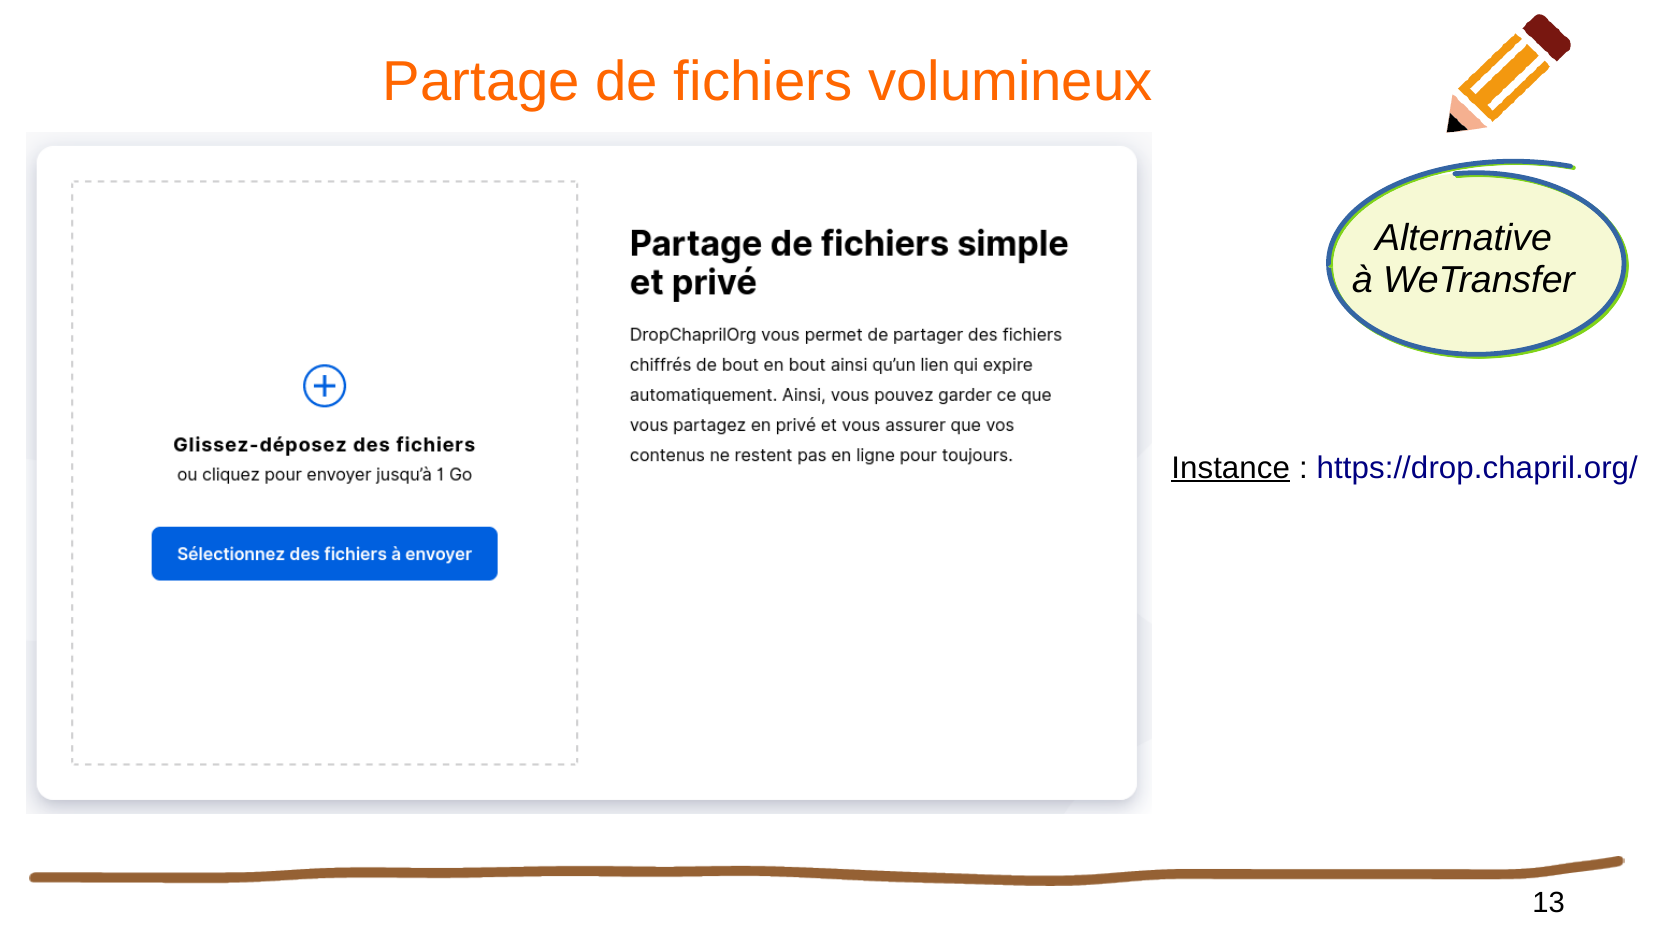

# Partage de fichiers volumineux
Alternative
à WeTransfer
Instance : https://drop.chapril.org/
13